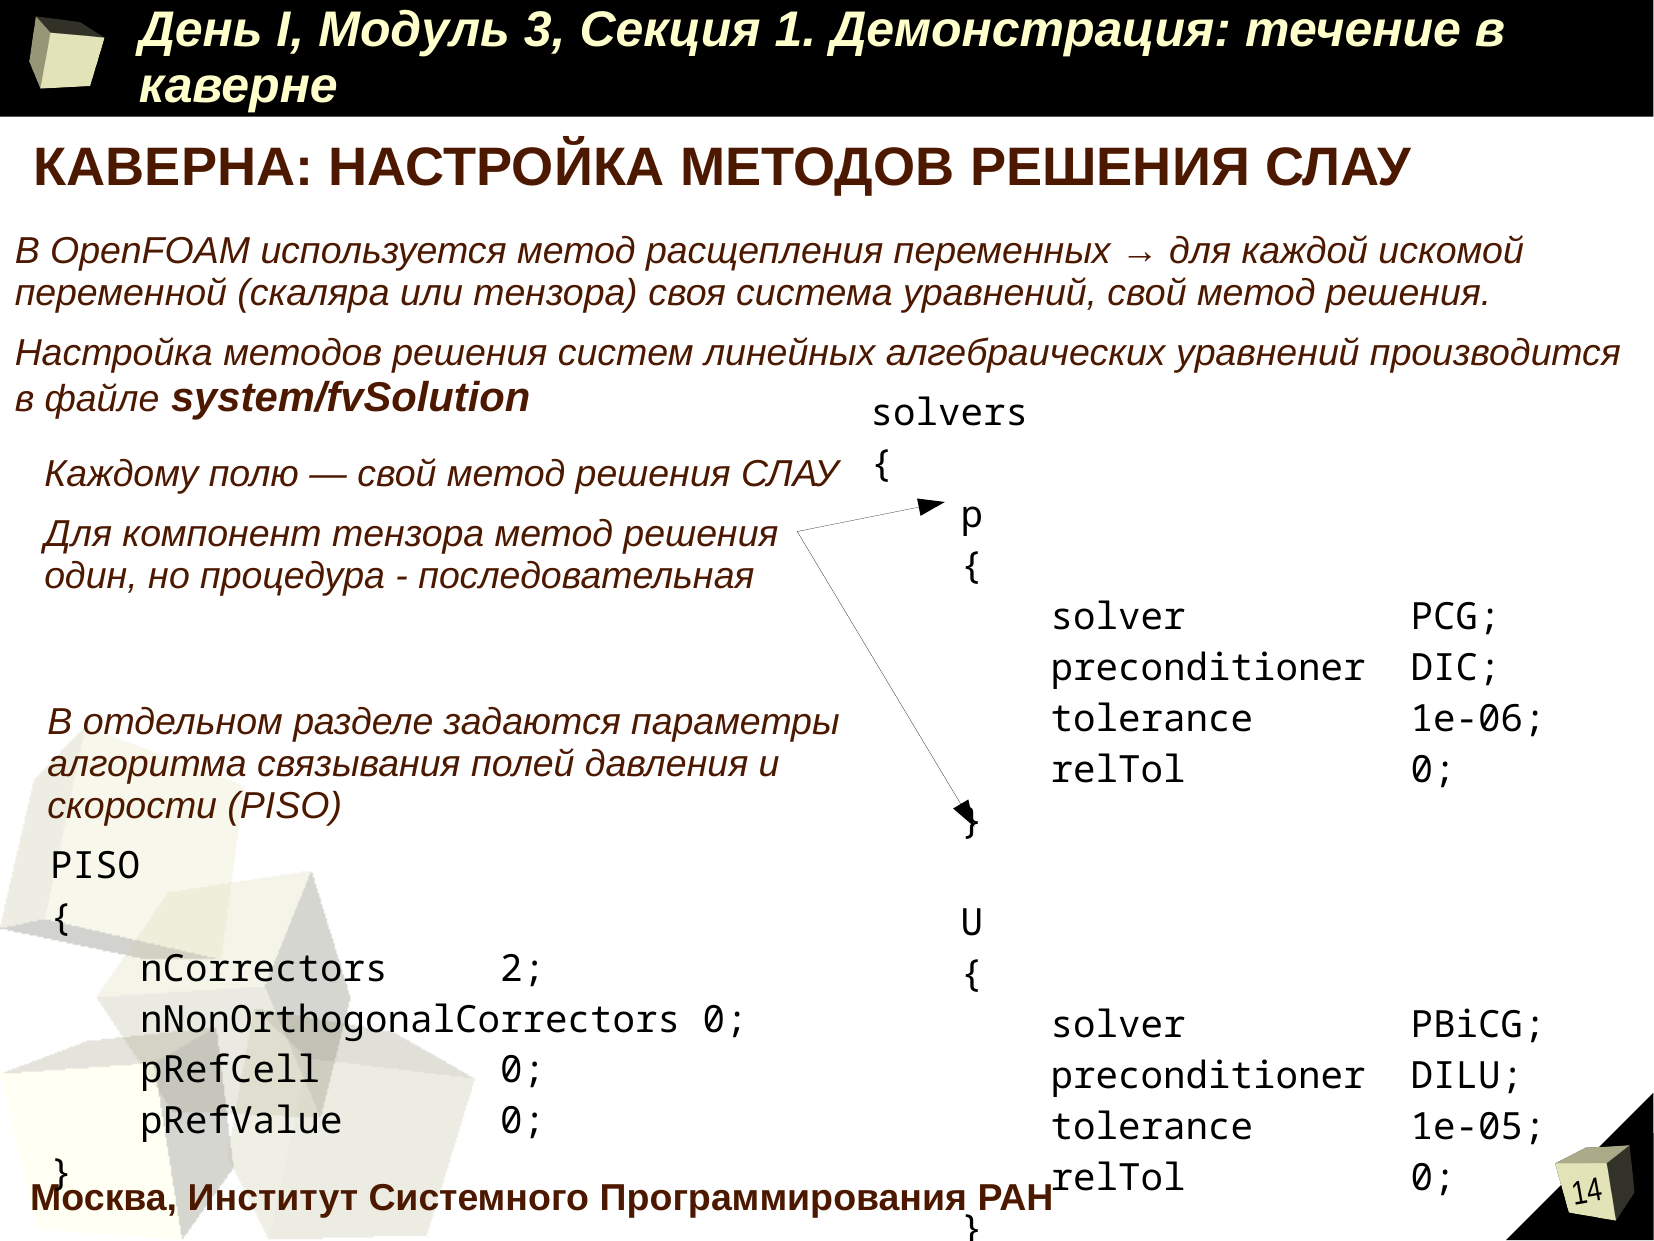

КАВЕРНА: НАСТРОЙКА МЕТОДОВ РЕШЕНИЯ СЛАУ
В OpenFOAM используется метод расщепления переменных → для каждой искомой переменной (скаляра или тензора) своя система уравнений, свой метод решения.
Настройка методов решения систем линейных алгебраических уравнений производится в файле system/fvSolution
solvers
{
 p
 {
 solver PCG;
 preconditioner DIC;
 tolerance 1e-06;
 relTol 0;
 }
 U
 {
 solver PBiCG;
 preconditioner DILU;
 tolerance 1e-05;
 relTol 0;
 }
}
Каждому полю — свой метод решения СЛАУ
Для компонент тензора метод решения один, но процедура - последовательная
В отдельном разделе задаются параметры алгоритма связывания полей давления и скорости (PISO)
PISO
{
 nCorrectors 2;
 nNonOrthogonalCorrectors 0;
 pRefCell 0;
 pRefValue 0;
}